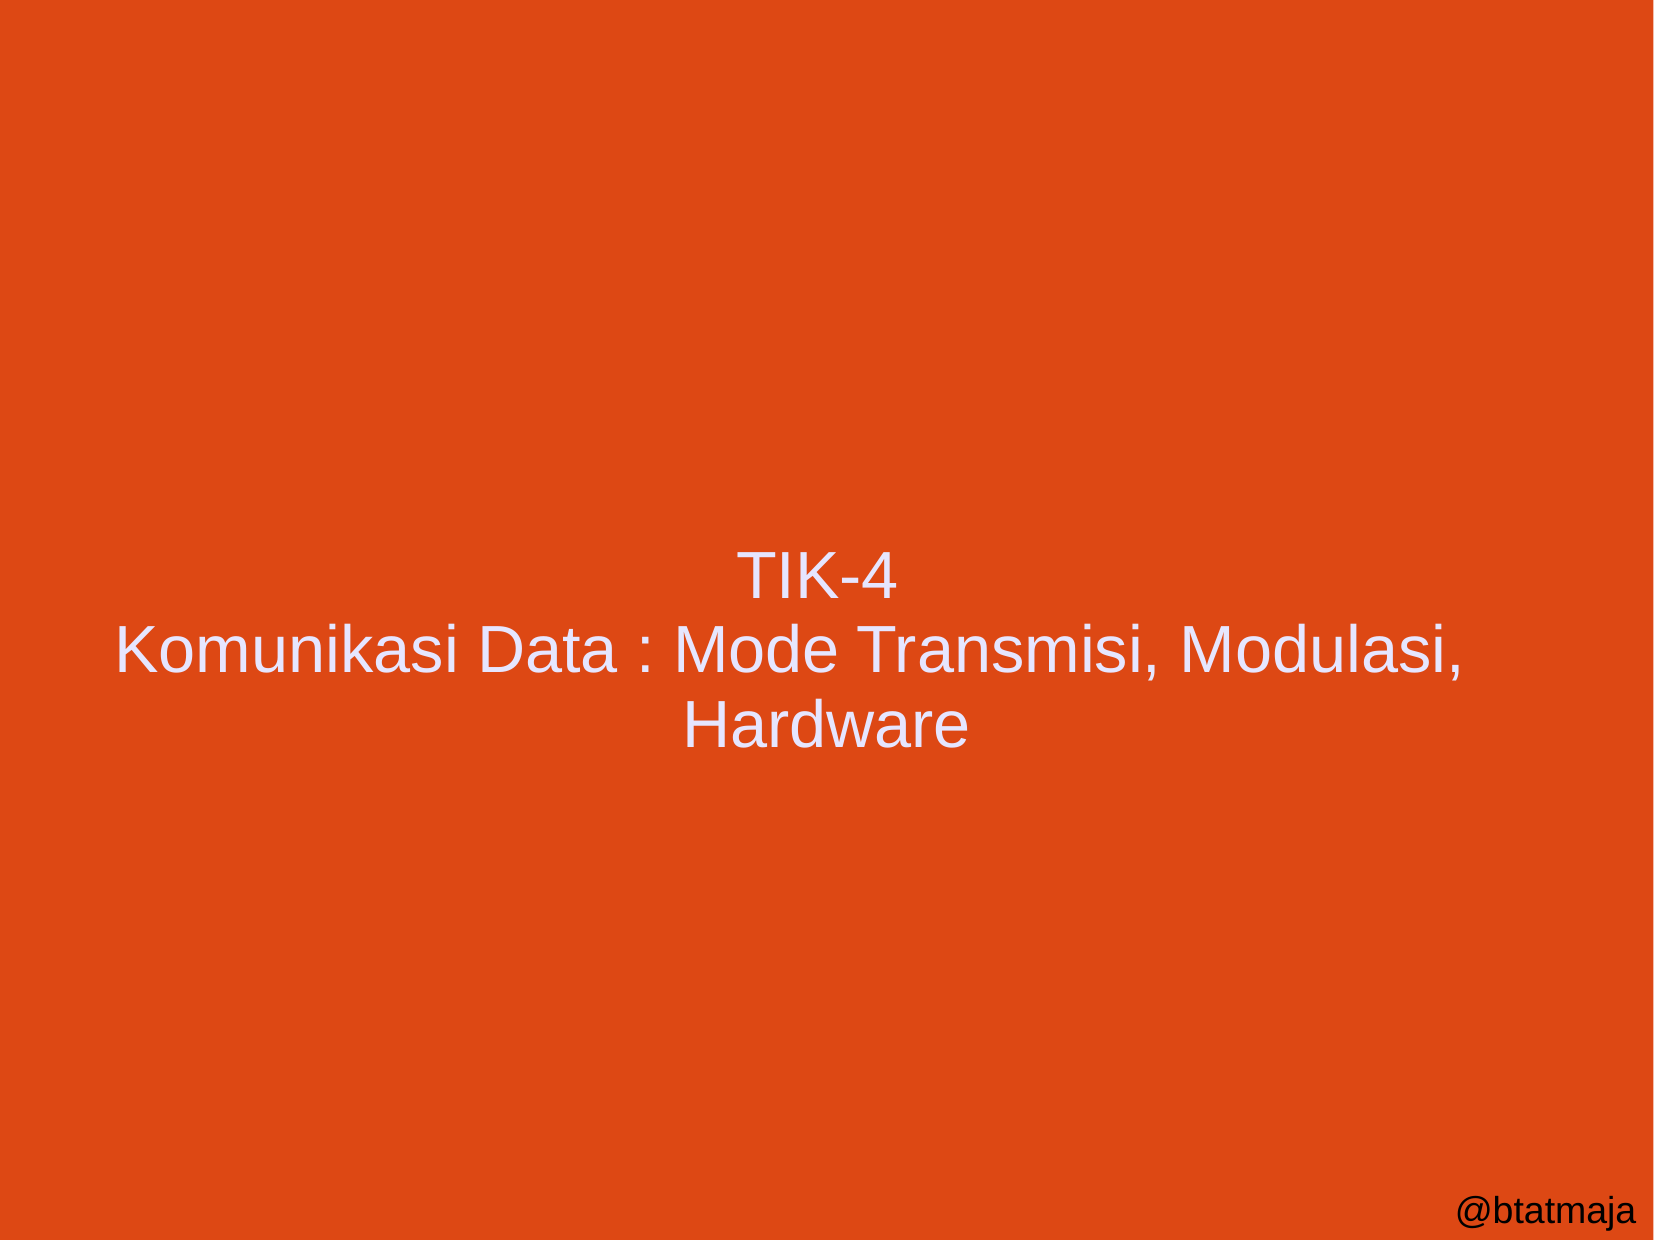

# TIK-4
Komunikasi Data : Mode Transmisi, Modulasi, 	Hardware
@btatmaja